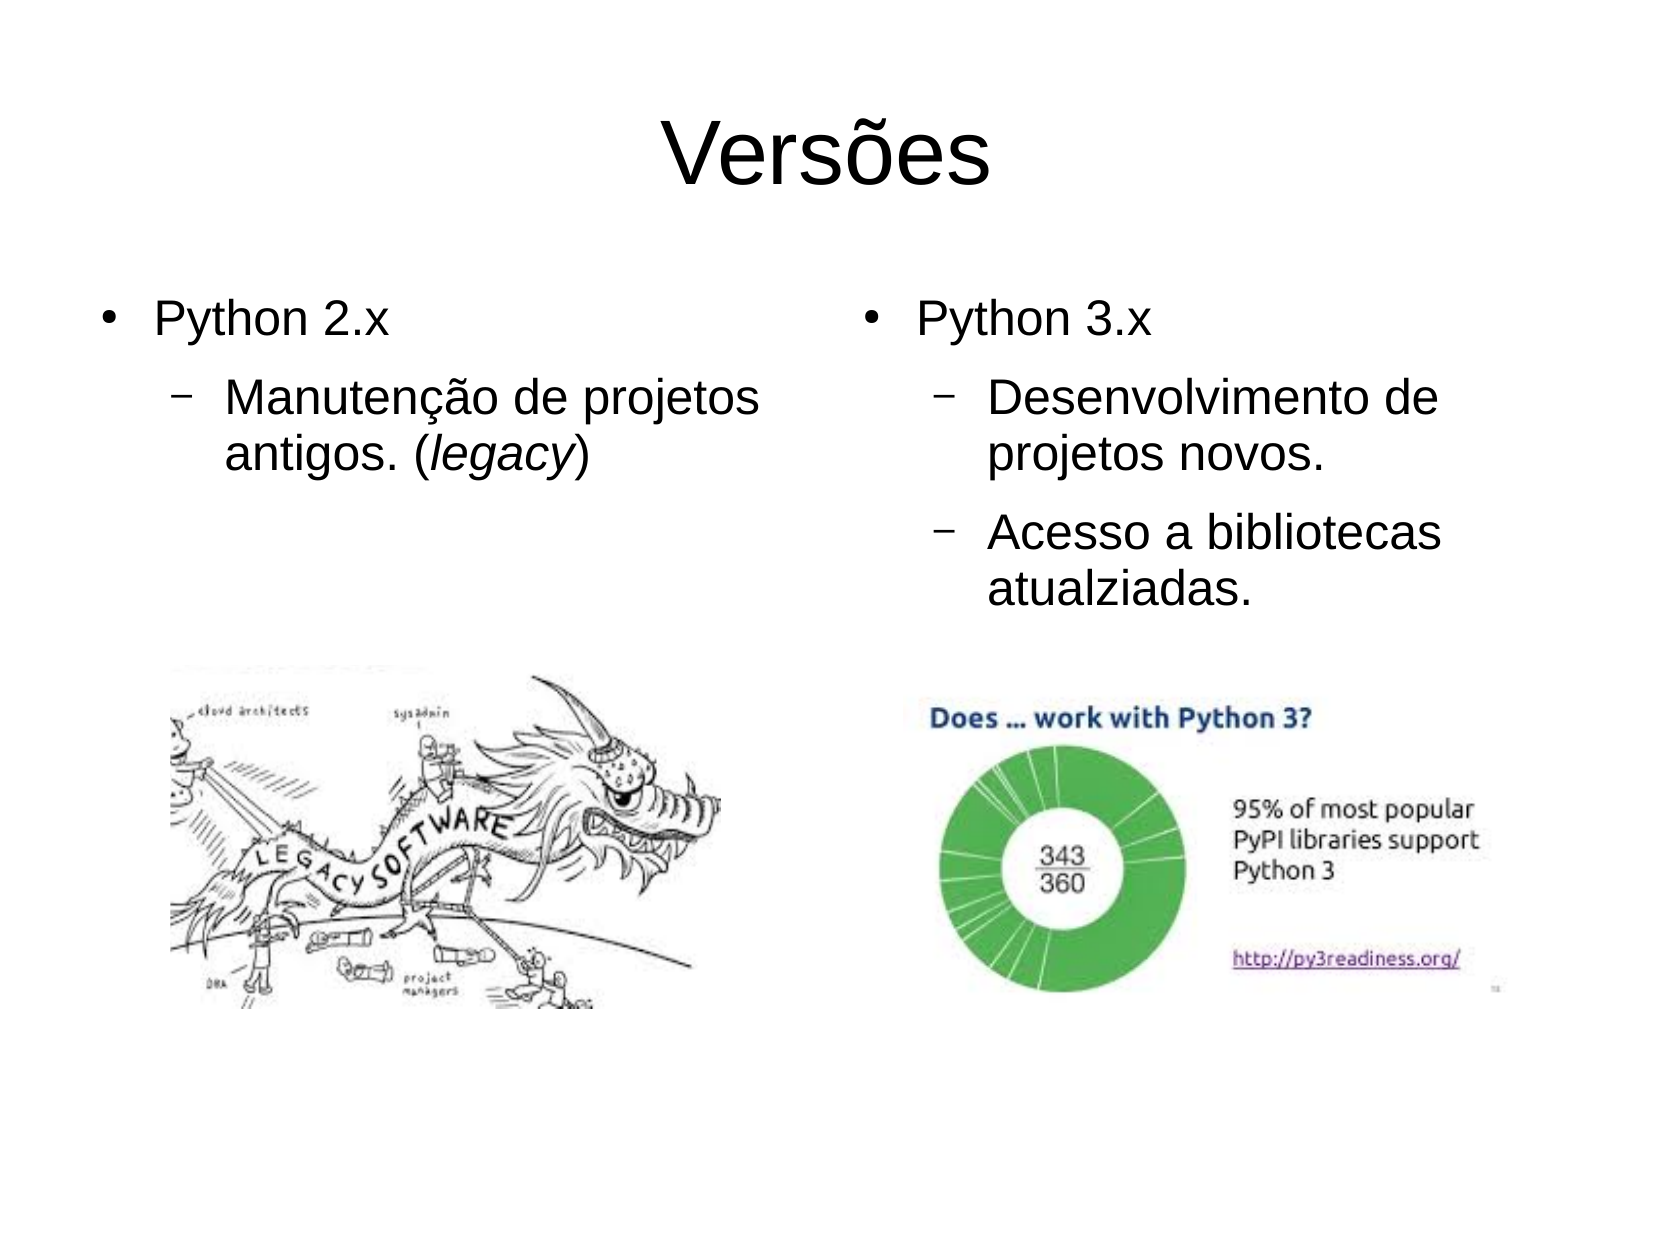

# Versões
Python 2.x
Manutenção de projetos antigos. (legacy)
Python 3.x
Desenvolvimento de projetos novos.
Acesso a bibliotecas atualziadas.